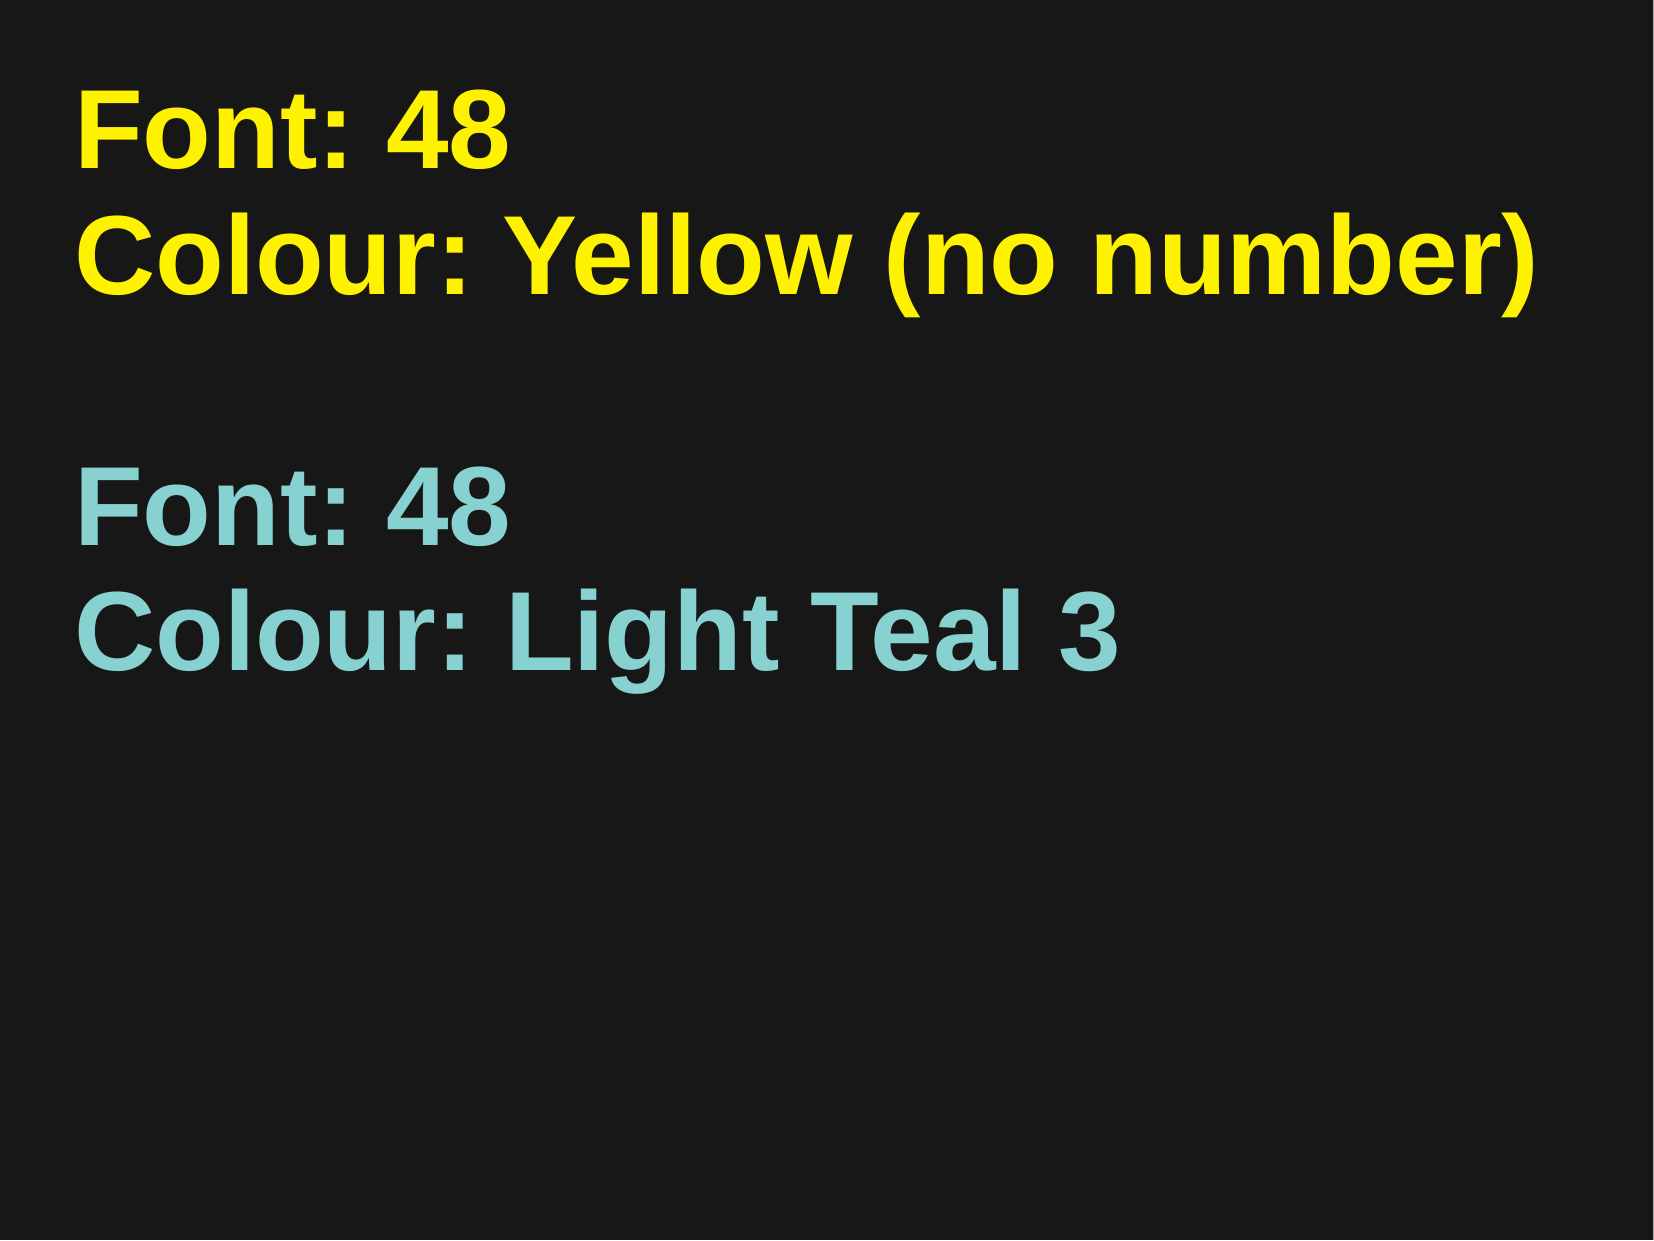

Font: 48
Colour: Yellow (no number)
Font: 48
Colour: Light Teal 3